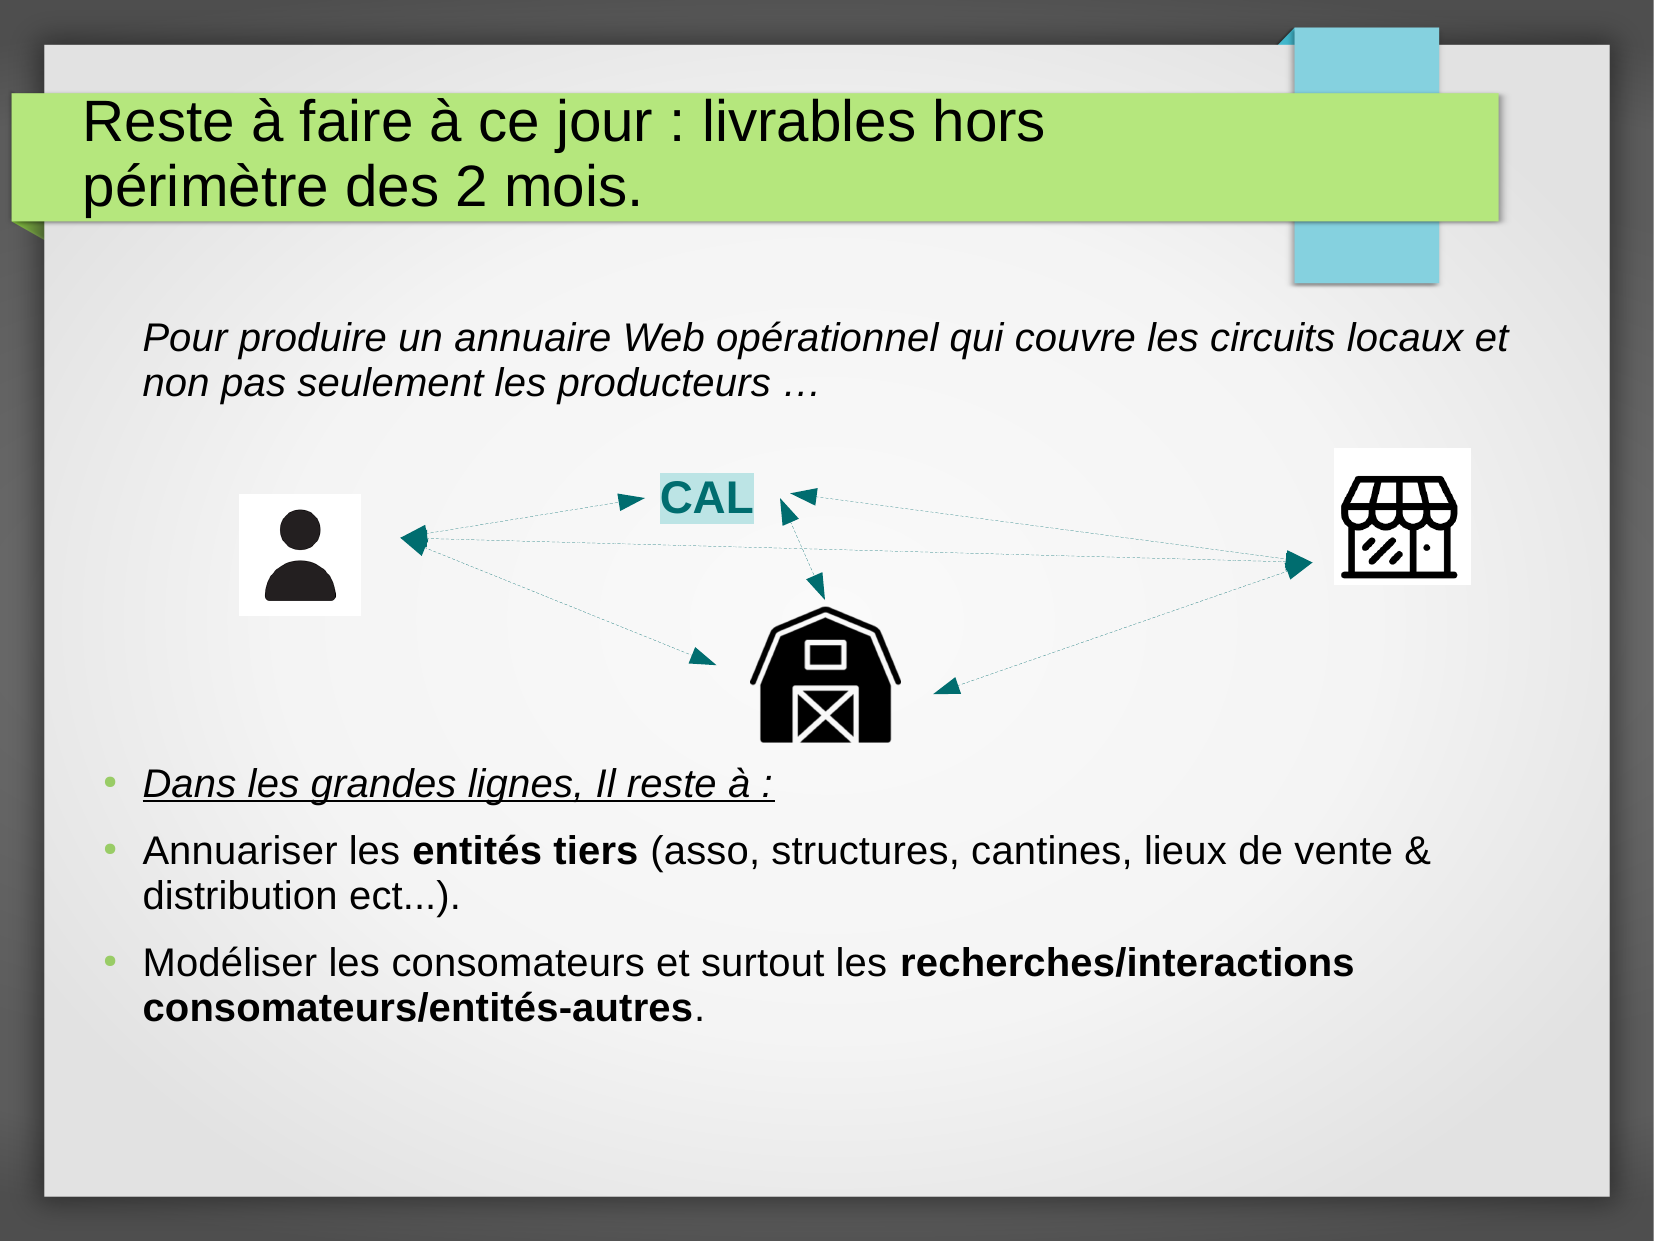

# Reste à faire à ce jour : livrables hors périmètre des 2 mois.
Pour produire un annuaire Web opérationnel qui couvre les circuits locaux et non pas seulement les producteurs …
Dans les grandes lignes, Il reste à :
Annuariser les entités tiers (asso, structures, cantines, lieux de vente & distribution ect...).
Modéliser les consomateurs et surtout les recherches/interactions consomateurs/entités-autres.
CAL